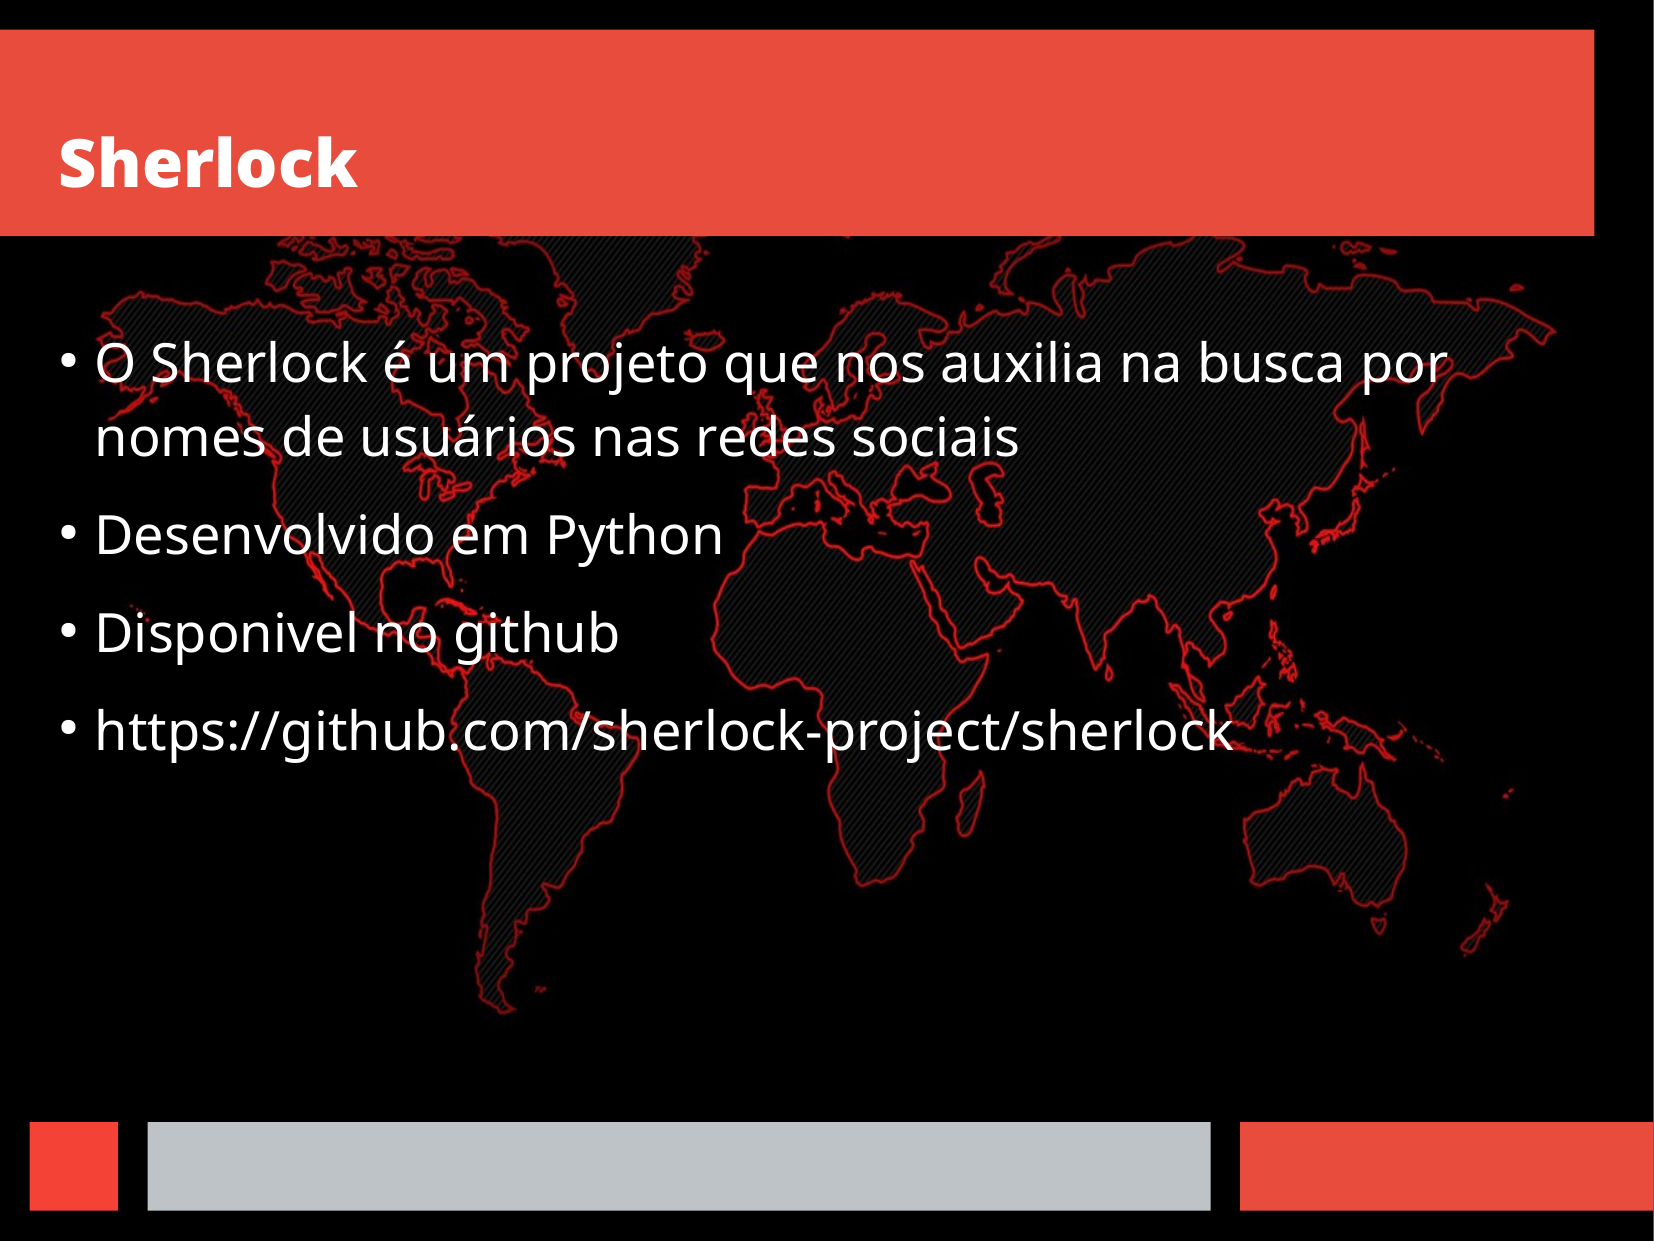

# Sherlock
O Sherlock é um projeto que nos auxilia na busca por nomes de usuários nas redes sociais
Desenvolvido em Python
Disponivel no github
https://github.com/sherlock-project/sherlock